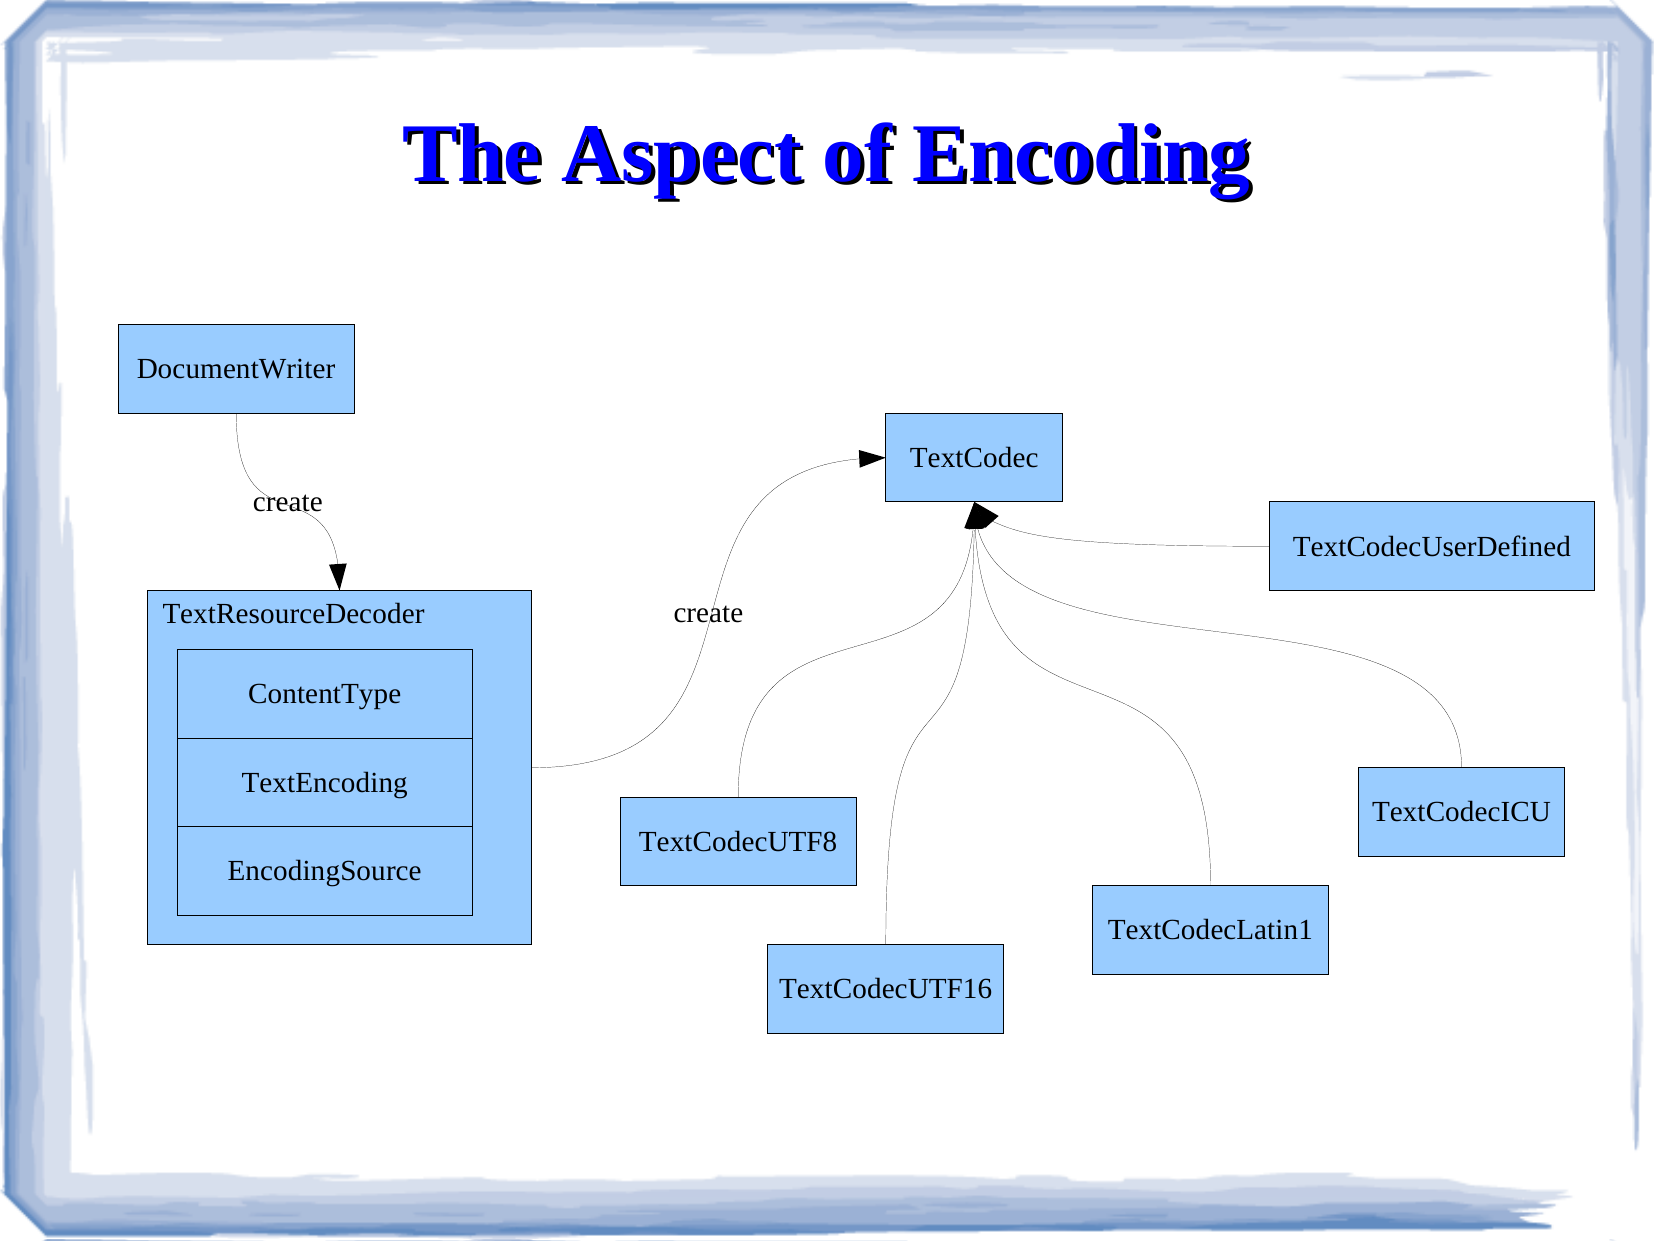

# The Aspect of Encoding
DocumentWriter
TextCodec
TextCodecUserDefined
TextResourceDecoder
ContentType
TextEncoding
TextCodecICU
TextCodecUTF8
EncodingSource
TextCodecLatin1
TextCodecUTF16